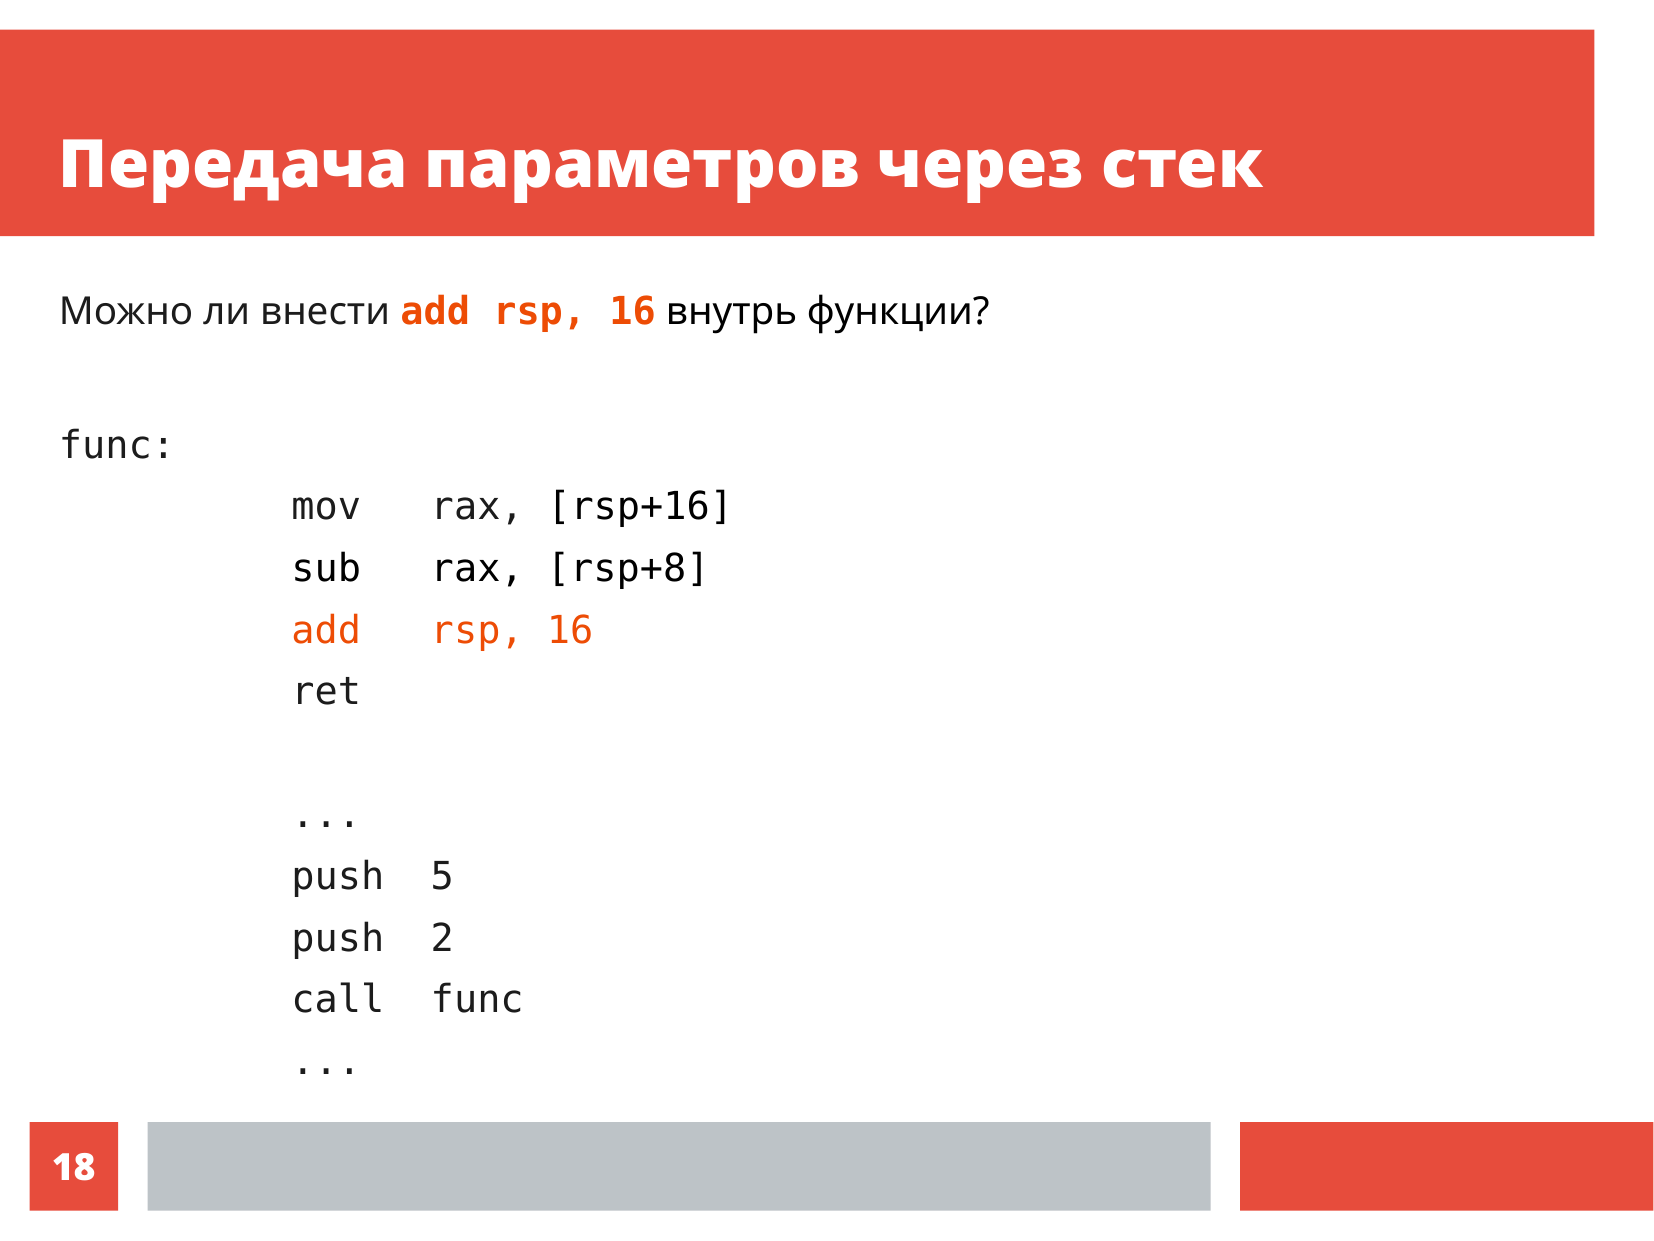

# Передача параметров через стек
Можно ли внести add rsp, 16 внутрь функции?
func:
 mov rax, [rsp+16]
 sub rax, [rsp+8]
 add rsp, 16
 ret
 ...
 push 5
 push 2
 call func
 ...
18